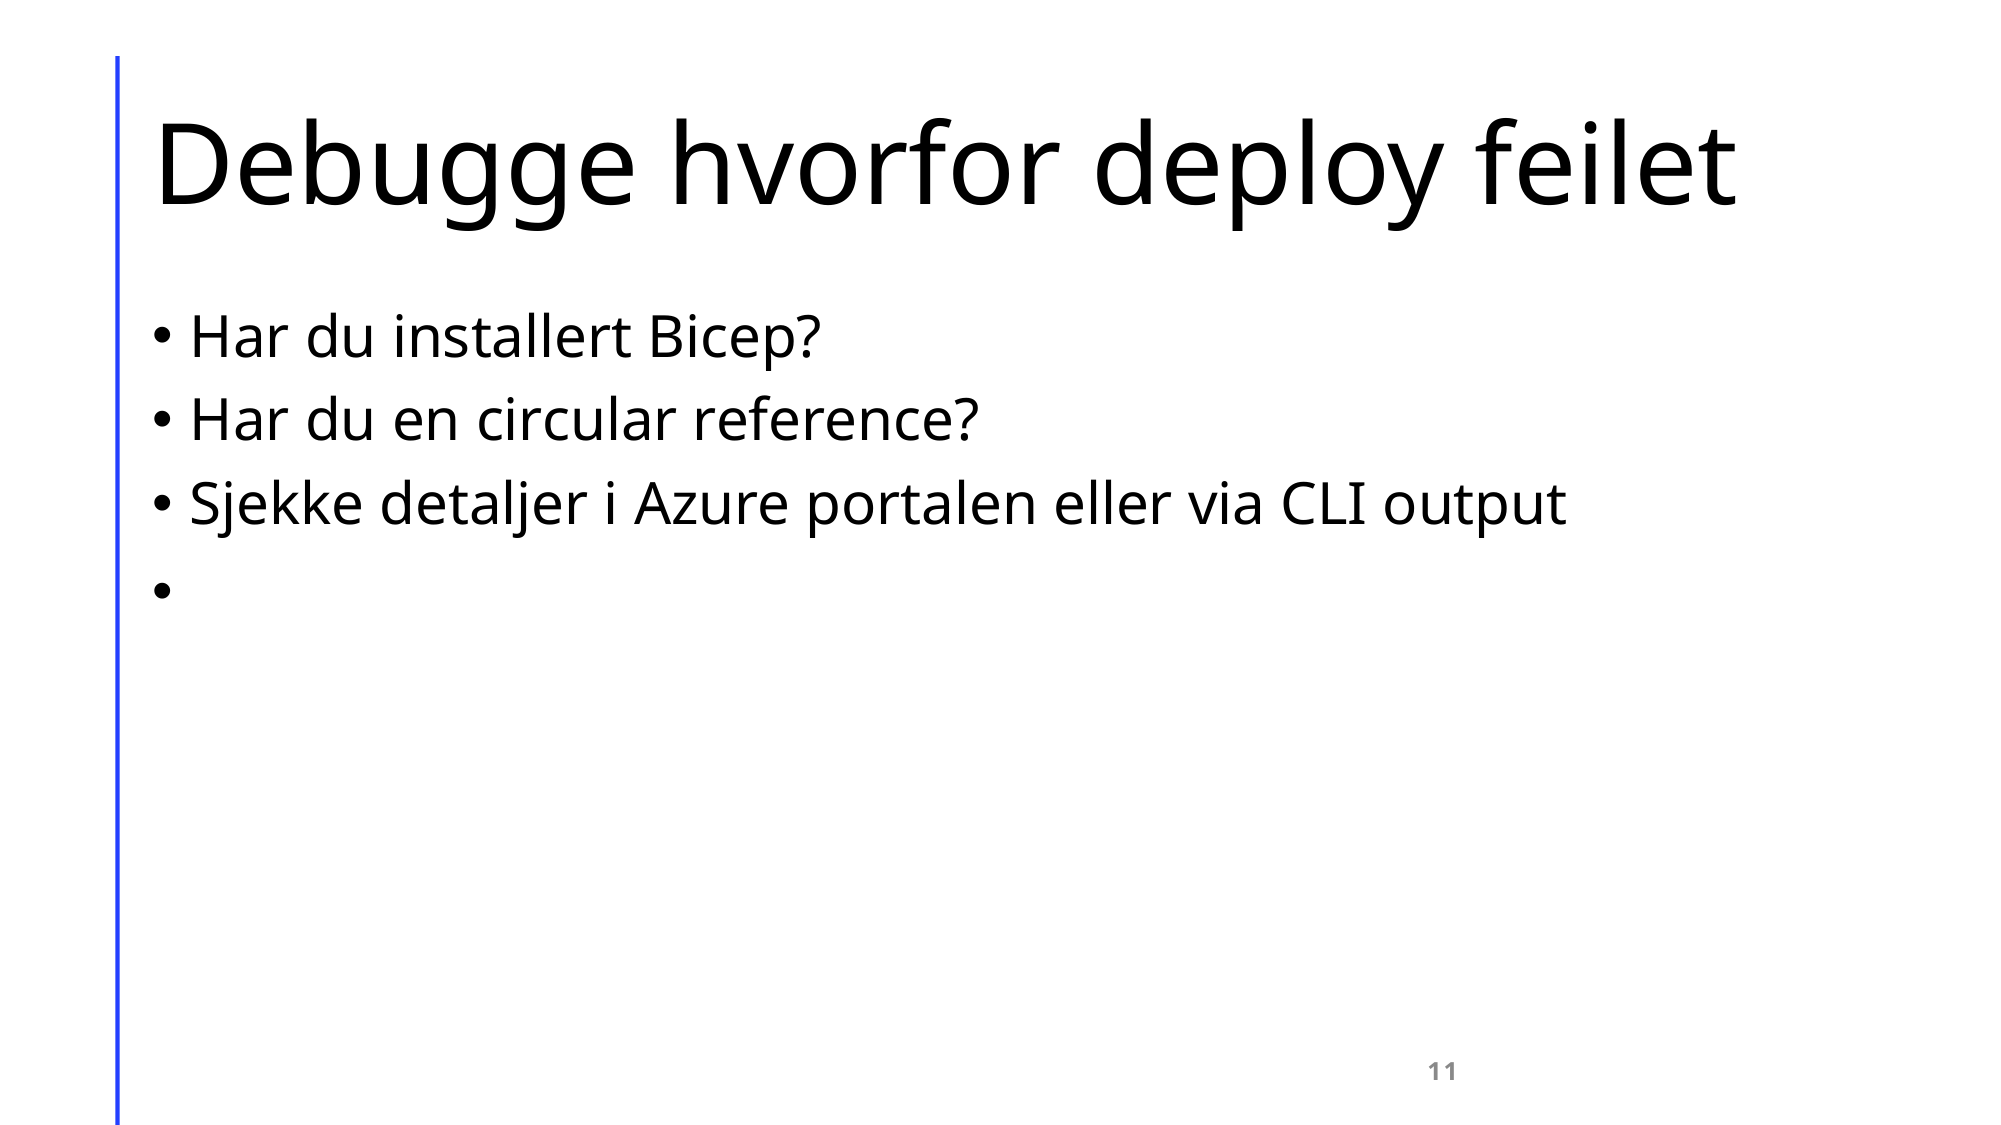

# Debugge hvorfor deploy feilet
Har du installert Bicep?
Har du en circular reference?
Sjekke detaljer i Azure portalen eller via CLI output